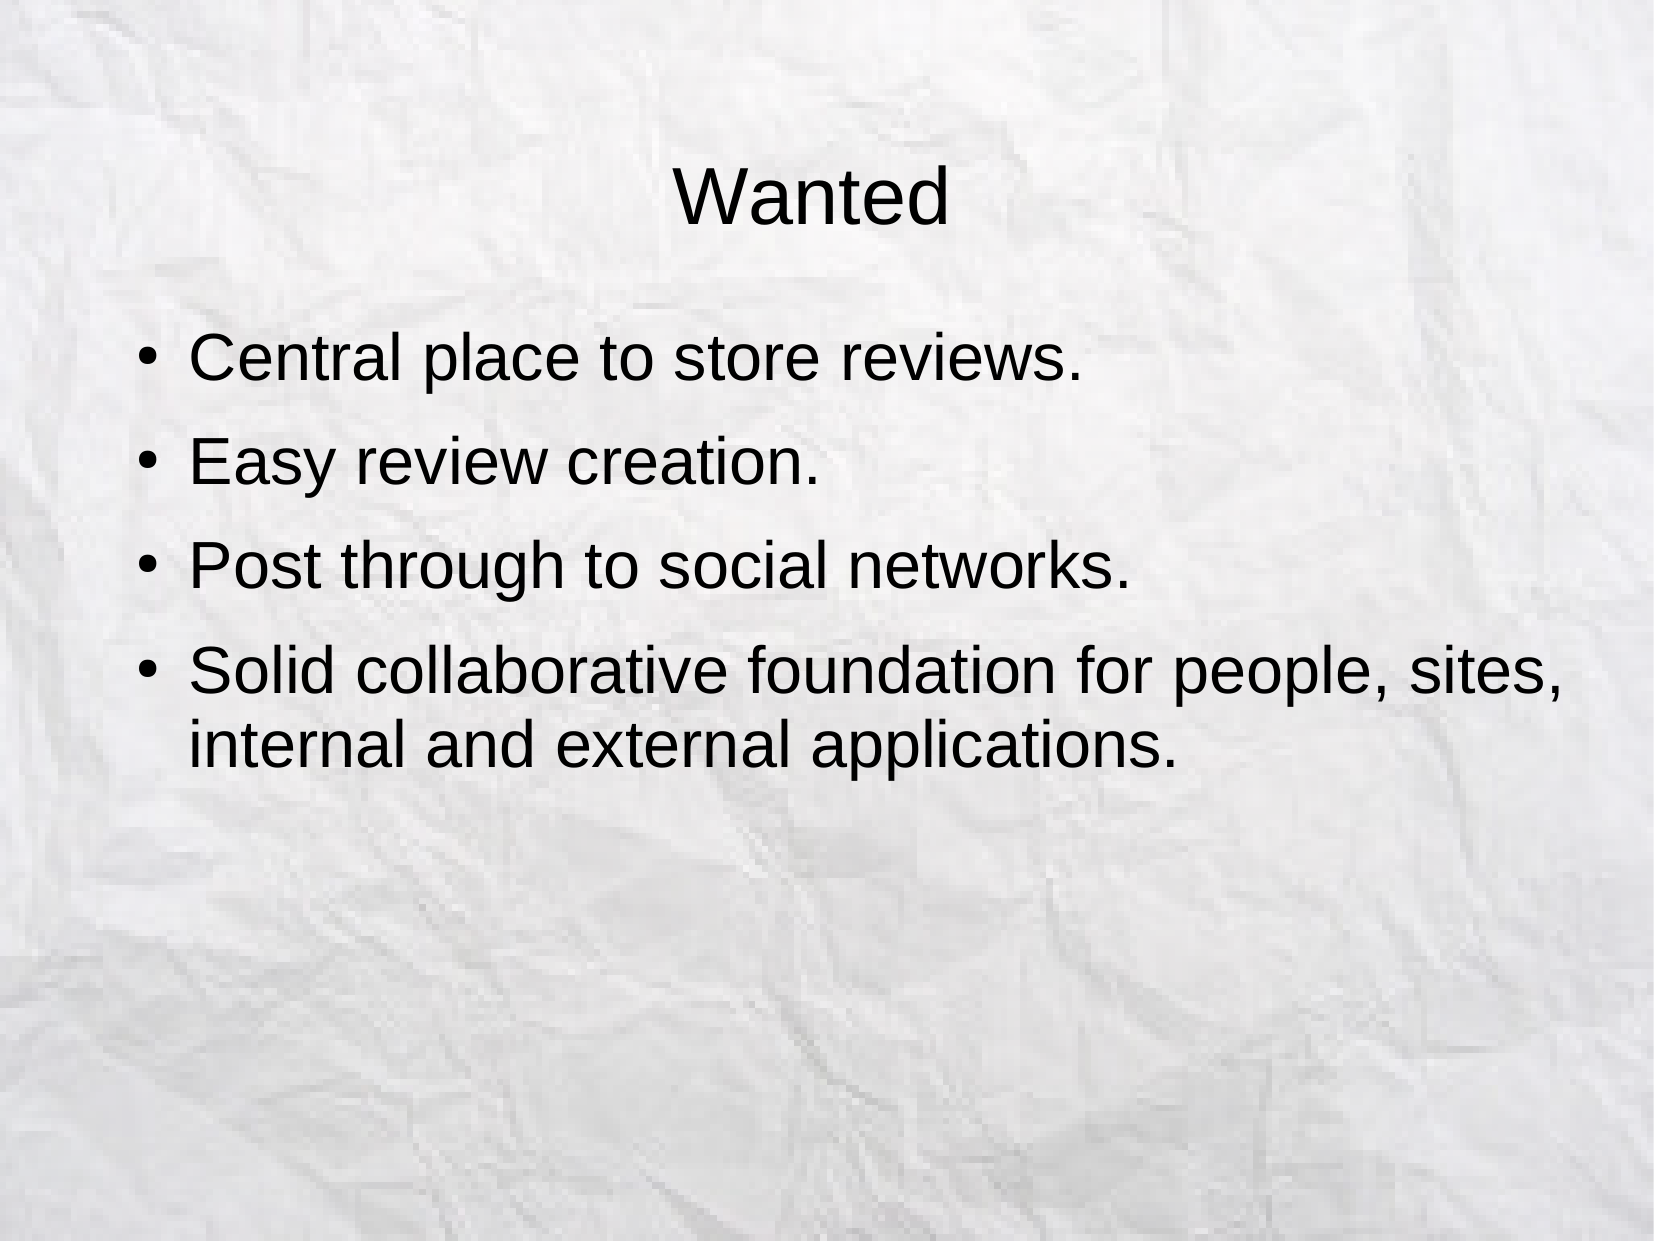

# Wanted
Central place to store reviews.
Easy review creation.
Post through to social networks.
Solid collaborative foundation for people, sites, internal and external applications.